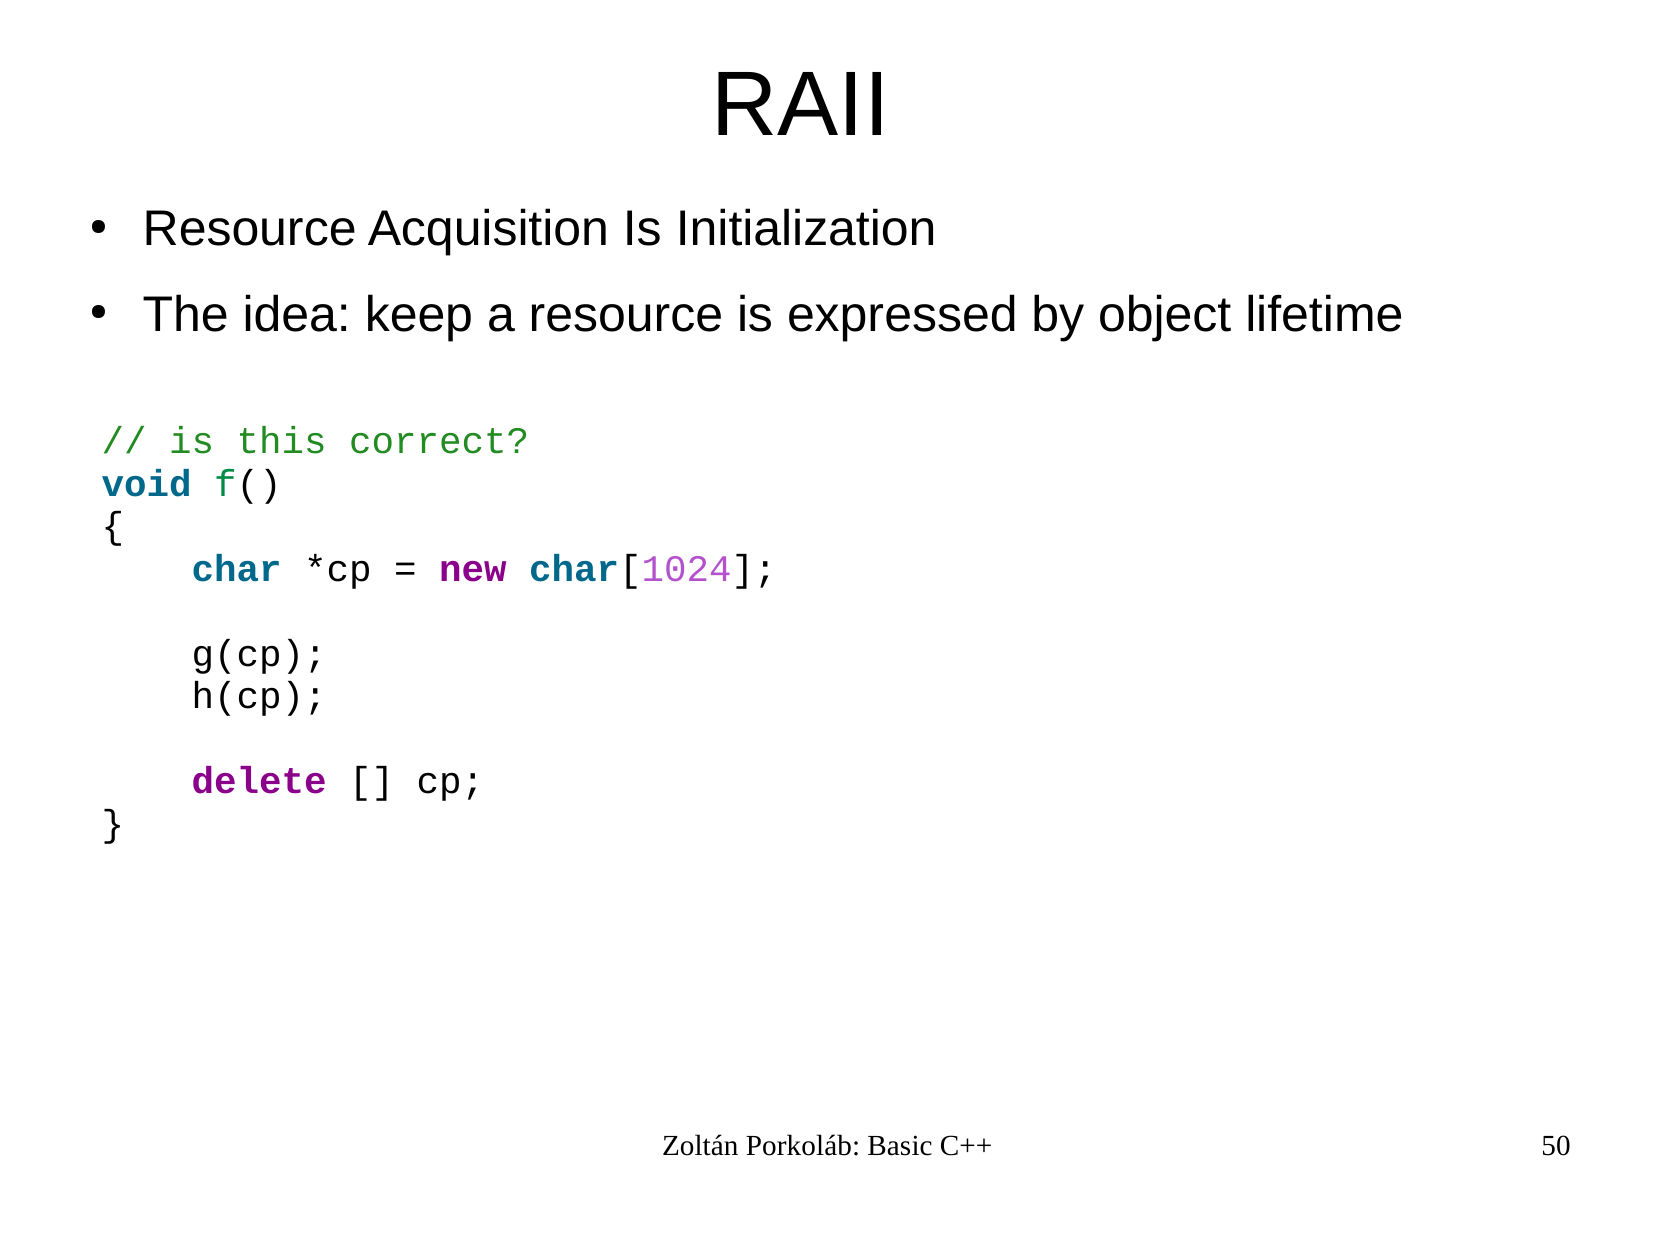

# RAII
Resource Acquisition Is Initialization
The idea: keep a resource is expressed by object lifetime
// is this correct?
void f()
{
 char *cp = new char[1024];
 g(cp);
 h(cp);
 delete [] cp;
}
Zoltán Porkoláb: Basic C++
50